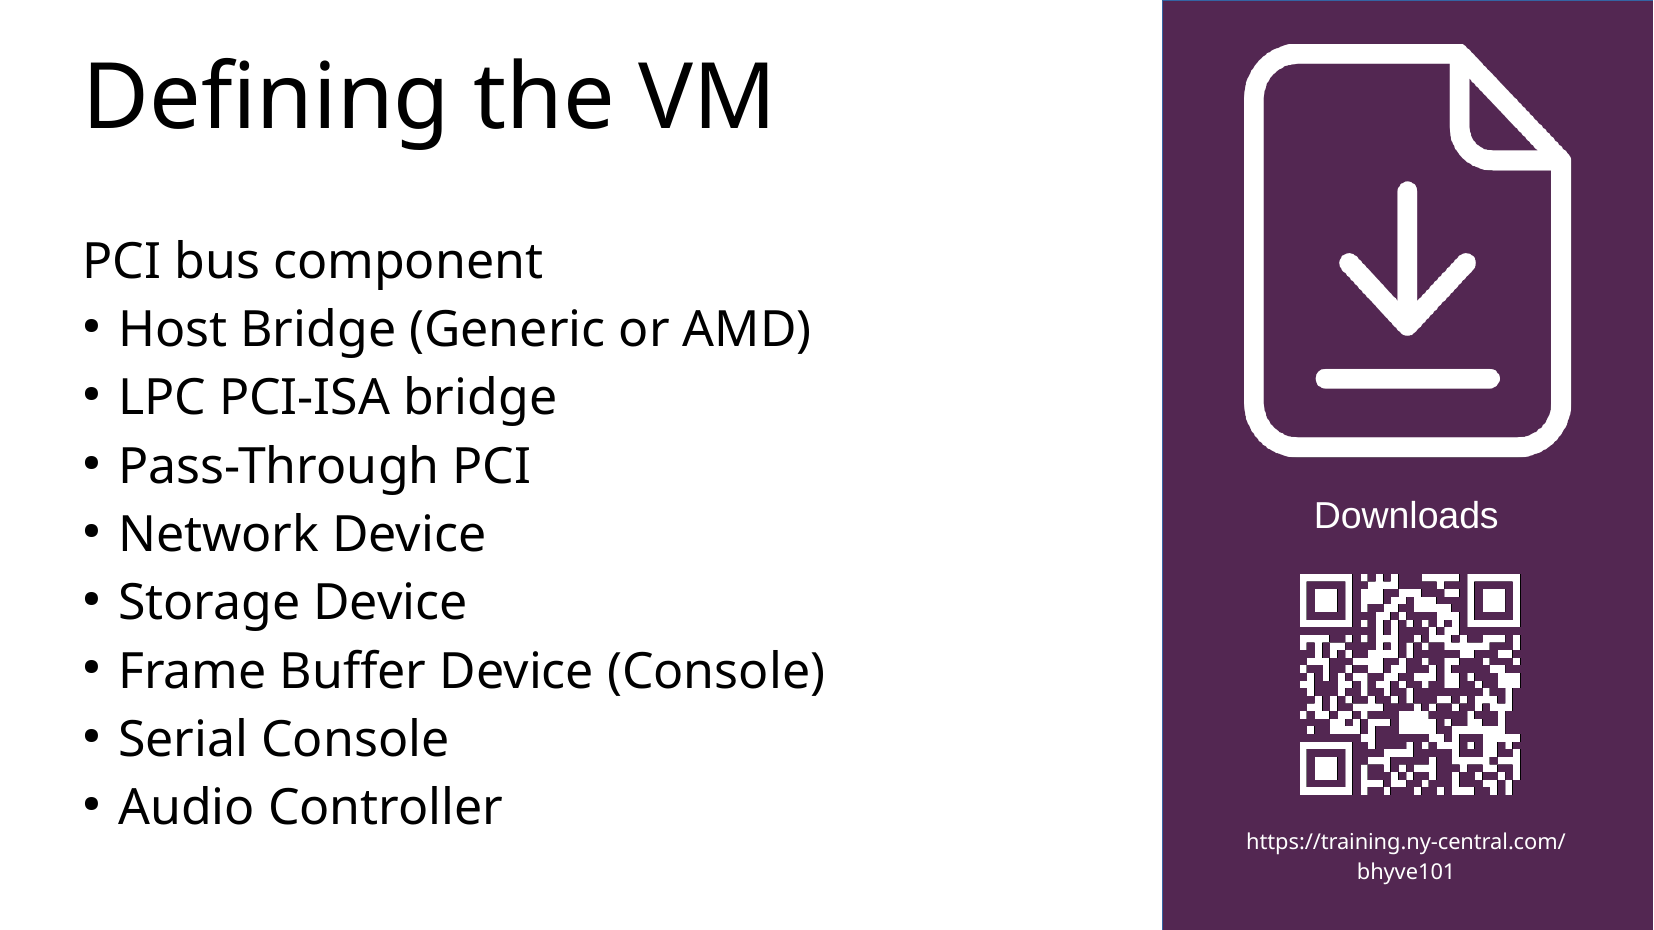

# Defining the VM
PCI bus component
Host Bridge (Generic or AMD)
LPC PCI-ISA bridge
Pass-Through PCI
Network Device
Storage Device
Frame Buffer Device (Console)
Serial Console
Audio Controller
Downloads
https://training.ny-central.com/bhyve101